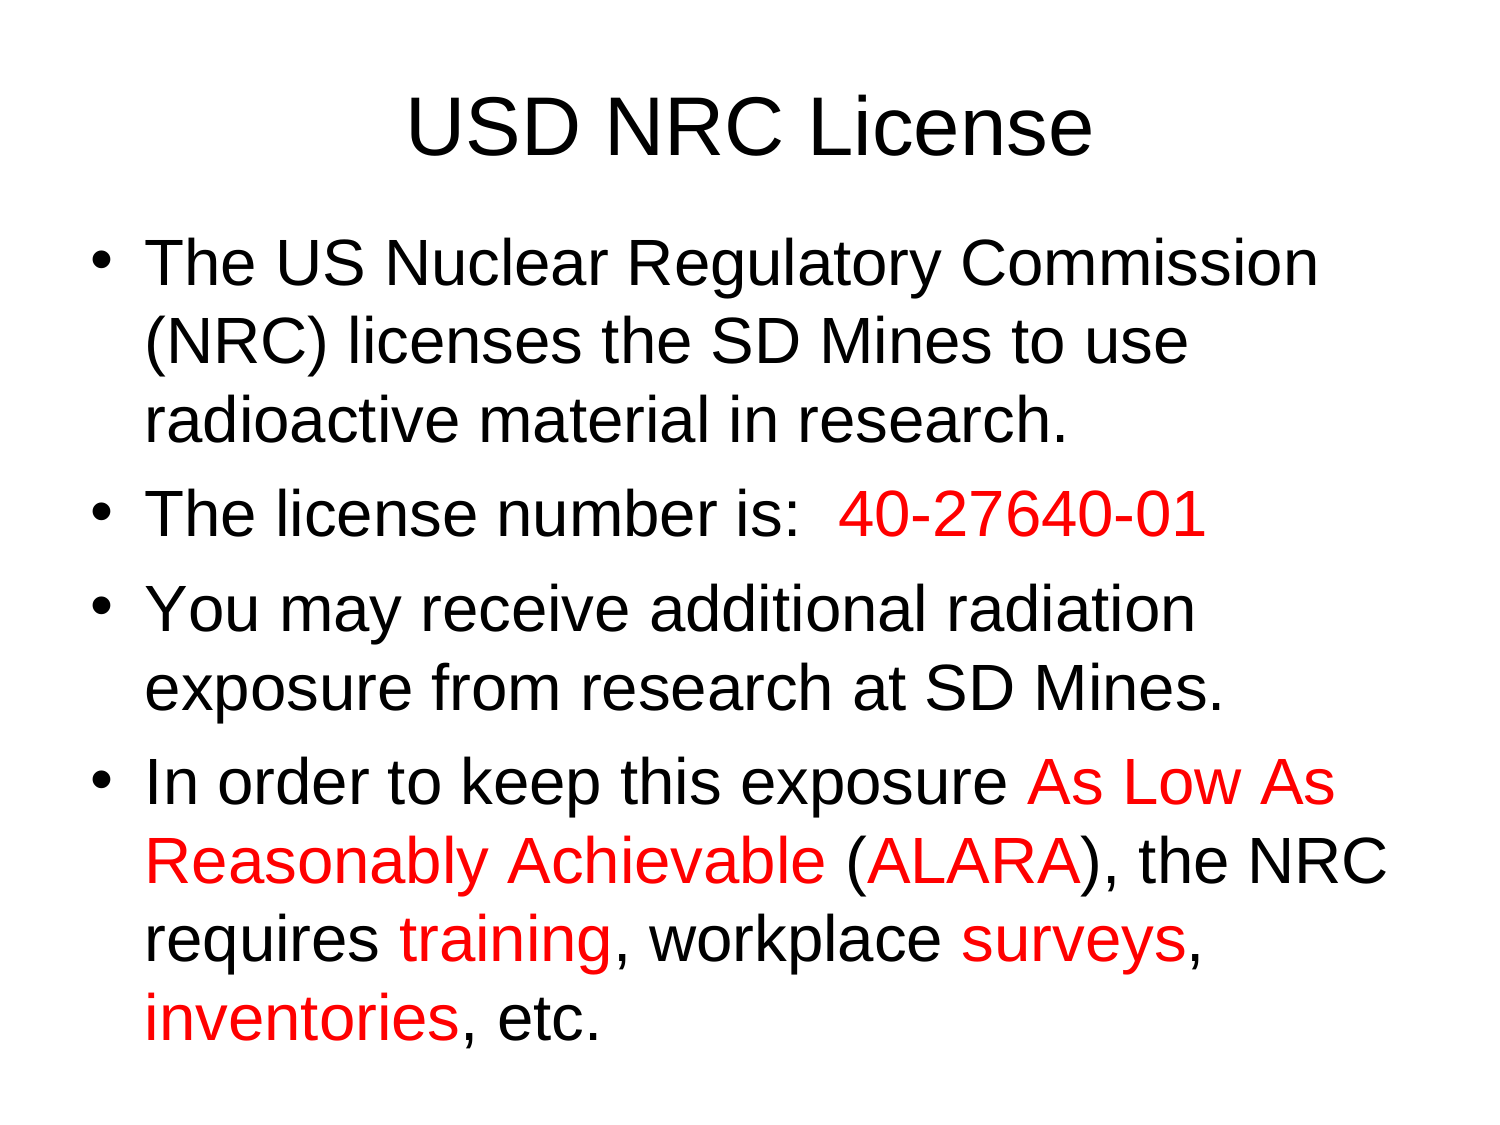

# USD NRC License
The US Nuclear Regulatory Commission (NRC) licenses the SD Mines to use radioactive material in research.
The license number is: 40-27640-01
You may receive additional radiation exposure from research at SD Mines.
In order to keep this exposure As Low As Reasonably Achievable (ALARA), the NRC requires training, workplace surveys, inventories, etc.